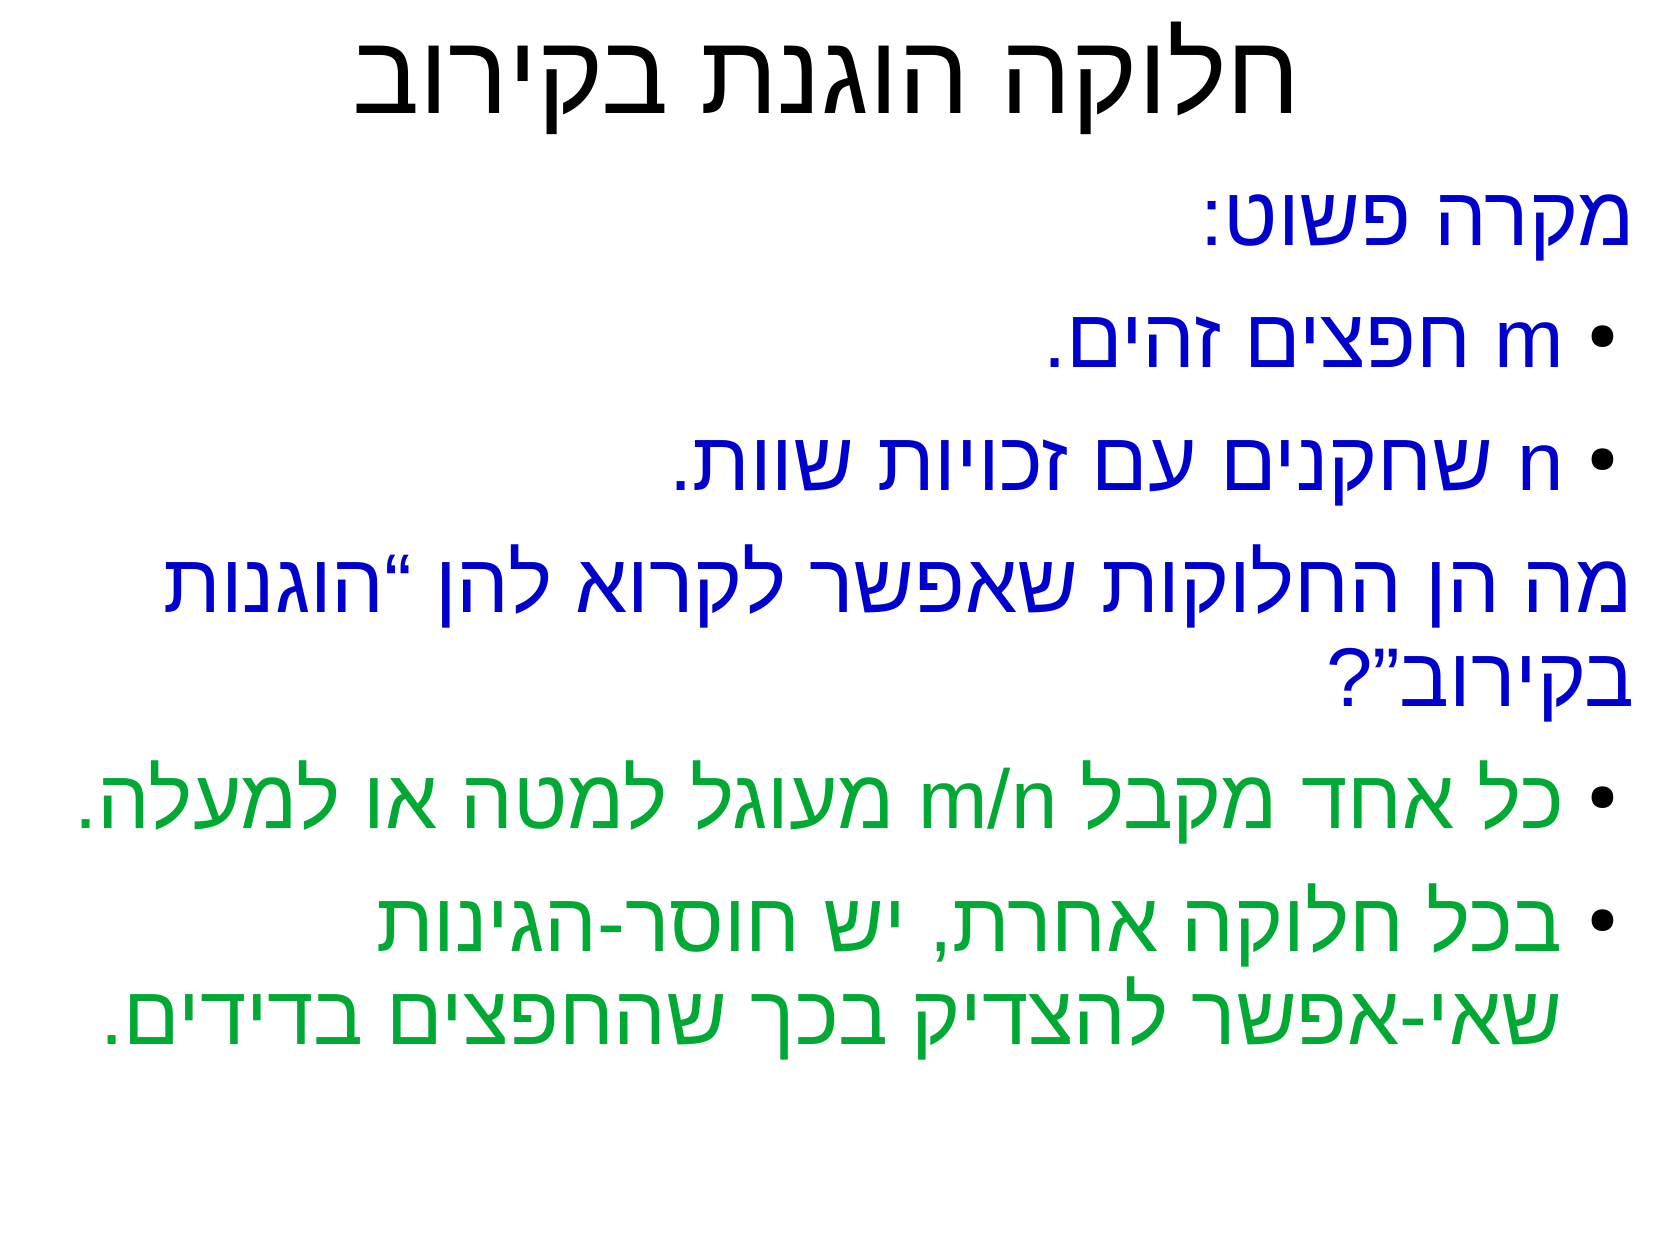

# חלוקה הוגנת בקירוב
מקרה פשוט:
m חפצים זהים.
n שחקנים עם זכויות שוות.
מה הן החלוקות שאפשר לקרוא להן “הוגנות בקירוב”?
כל אחד מקבל m/n מעוגל למטה או למעלה.
בכל חלוקה אחרת, יש חוסר-הגינות שאי-אפשר להצדיק בכך שהחפצים בדידים.